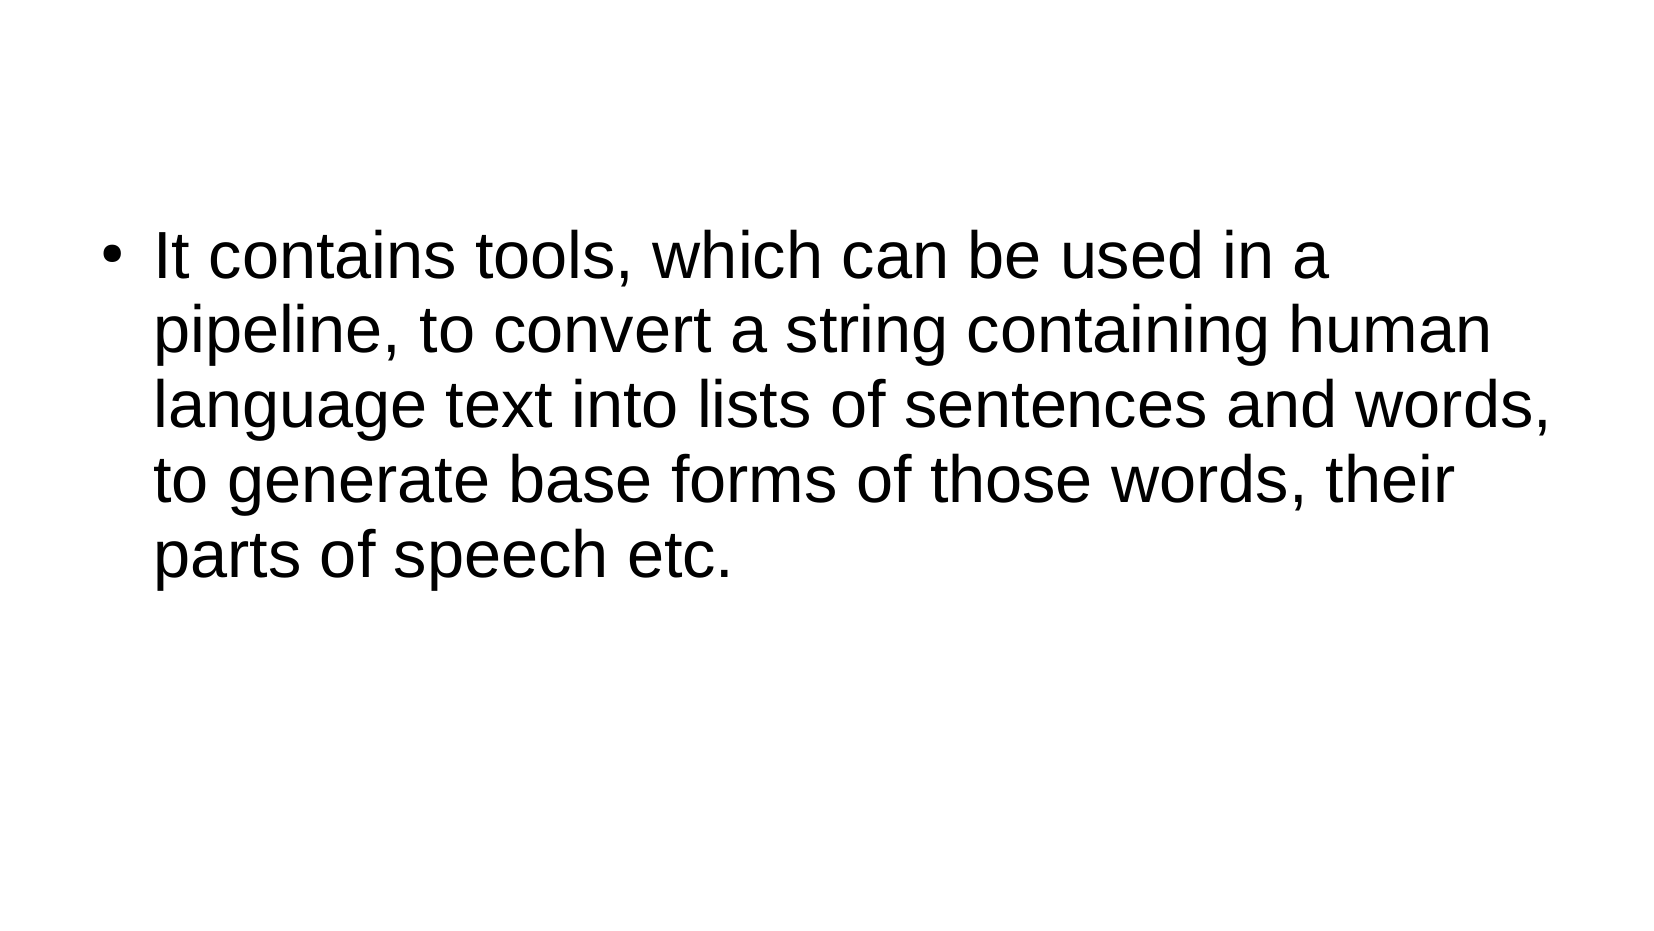

# It contains tools, which can be used in a pipeline, to convert a string containing human language text into lists of sentences and words, to generate base forms of those words, their parts of speech etc.